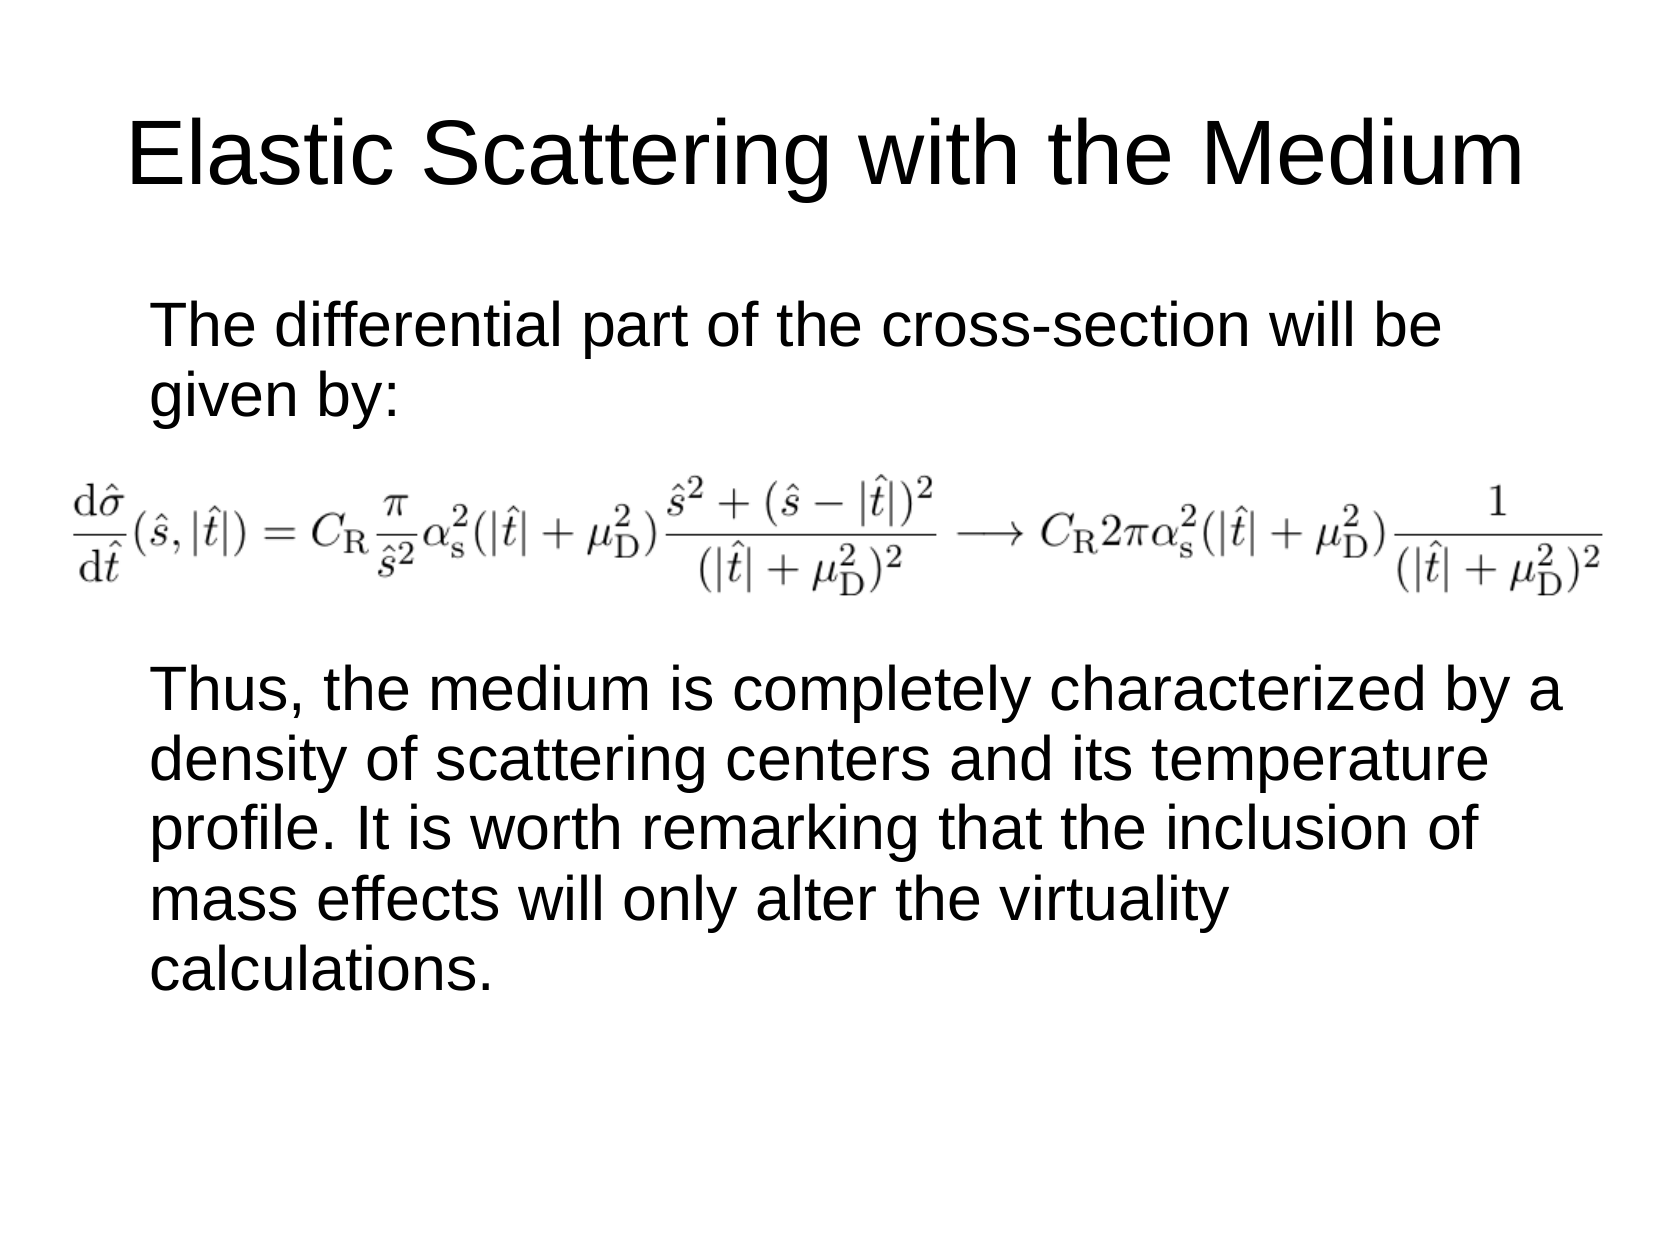

# Elastic Scattering with the Medium
The differential part of the cross-section will be given by:
Thus, the medium is completely characterized by a density of scattering centers and its temperature profile. It is worth remarking that the inclusion of mass effects will only alter the virtuality calculations.